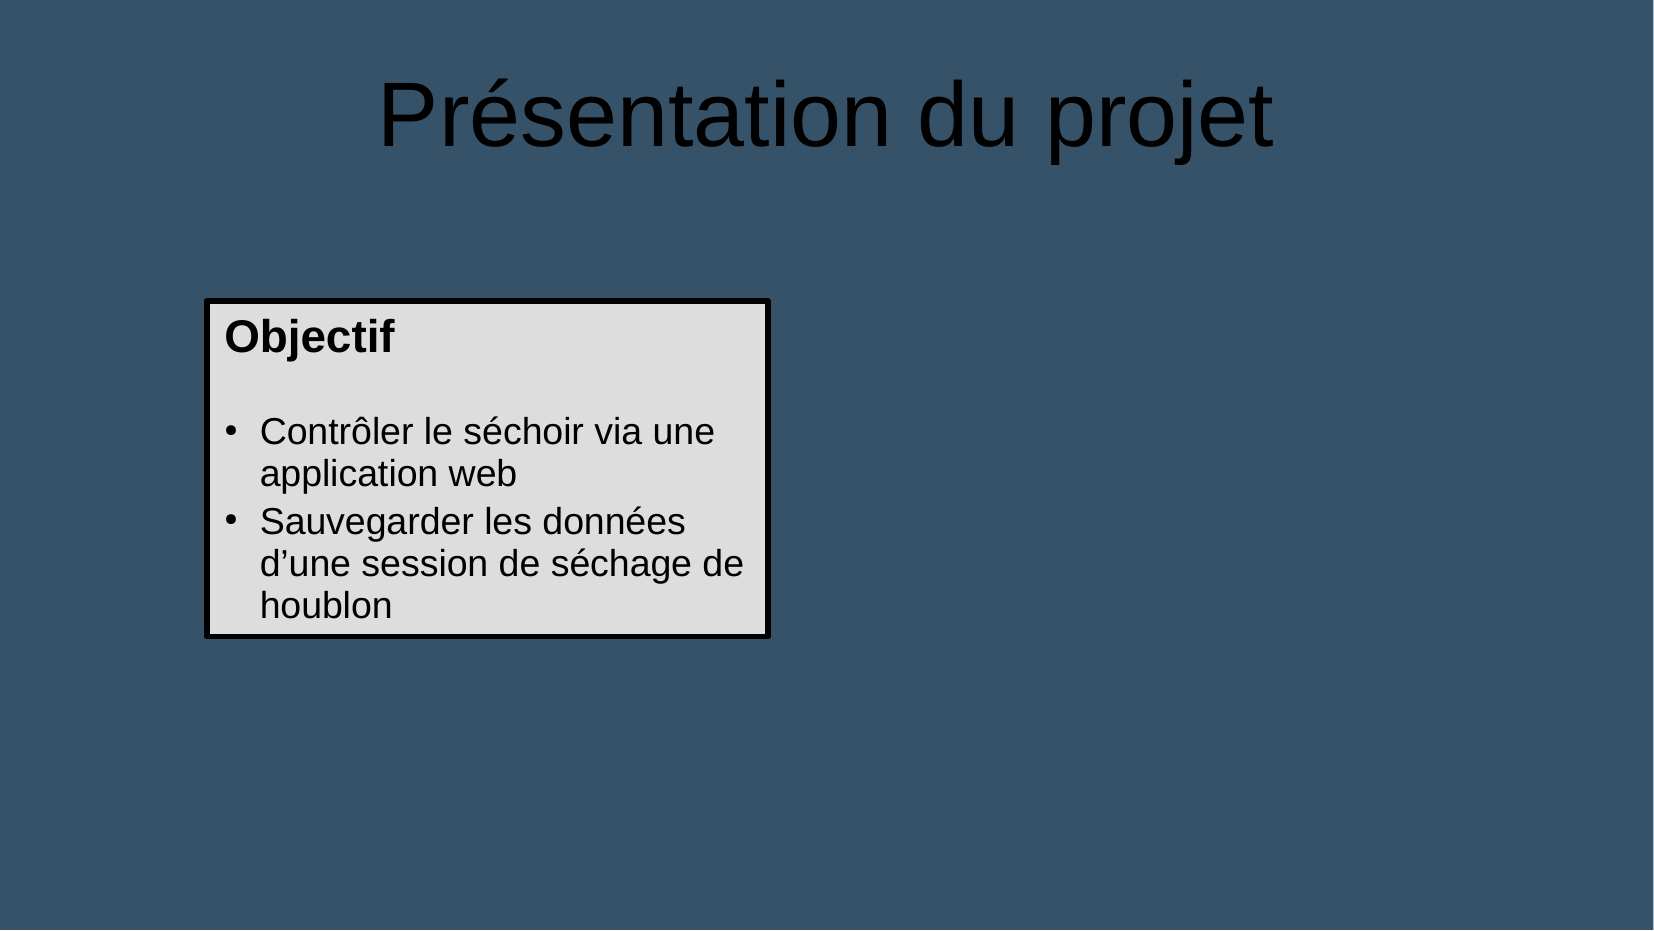

# Présentation du projet
Objectif
Contrôler le séchoir via une application web
Sauvegarder les données d’une session de séchage de houblon